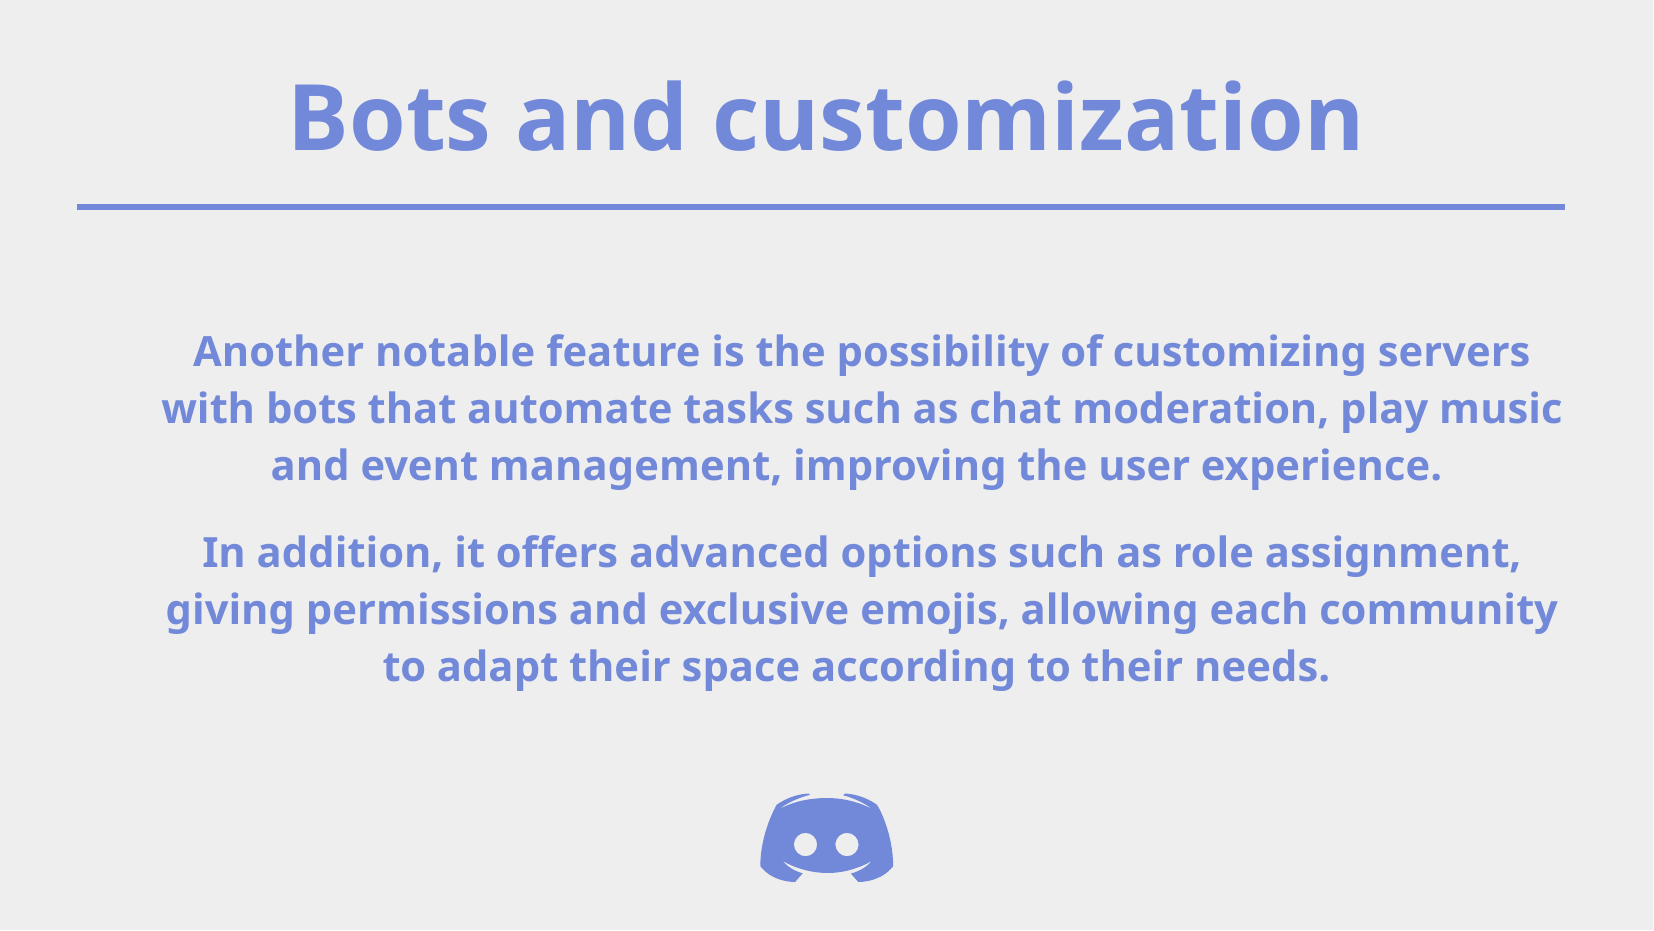

# Bots and customization
Another notable feature is the possibility of customizing servers with bots that automate tasks such as chat moderation, play music and event management, improving the user experience.
In addition, it offers advanced options such as role assignment, giving permissions and exclusive emojis, allowing each community to adapt their space according to their needs.